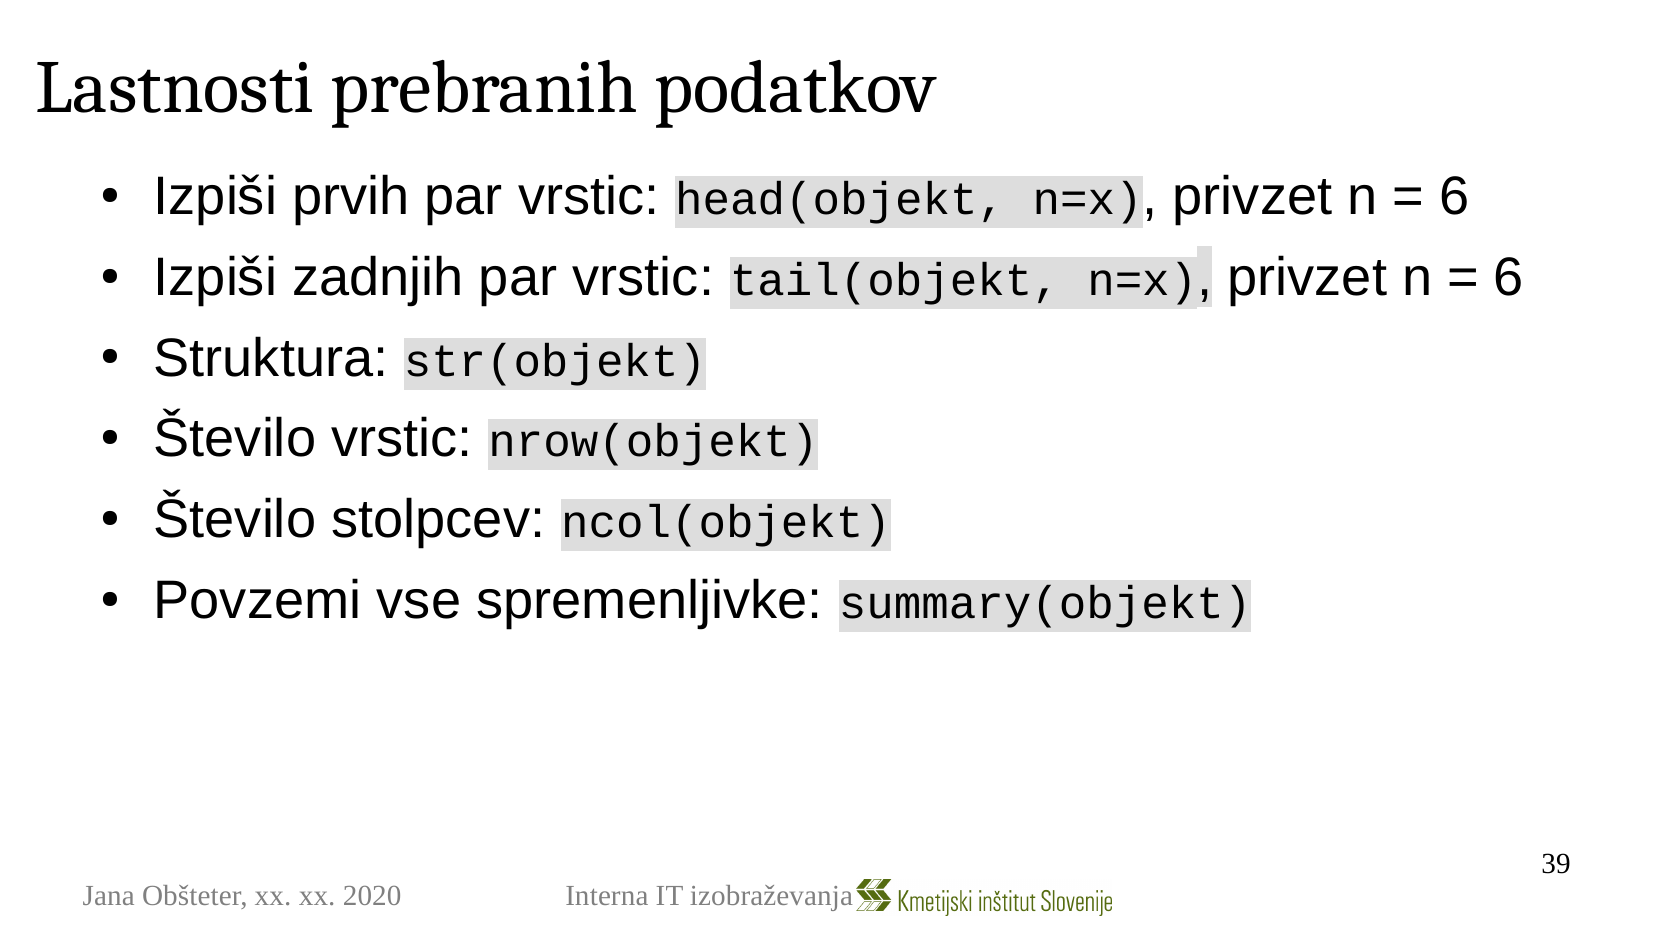

# Lastnosti prebranih podatkov
Izpiši prvih par vrstic: head(objekt, n=x), privzet n = 6
Izpiši zadnjih par vrstic: tail(objekt, n=x), privzet n = 6
Struktura: str(objekt)
Število vrstic: nrow(objekt)
Število stolpcev: ncol(objekt)
Povzemi vse spremenljivke: summary(objekt)
39